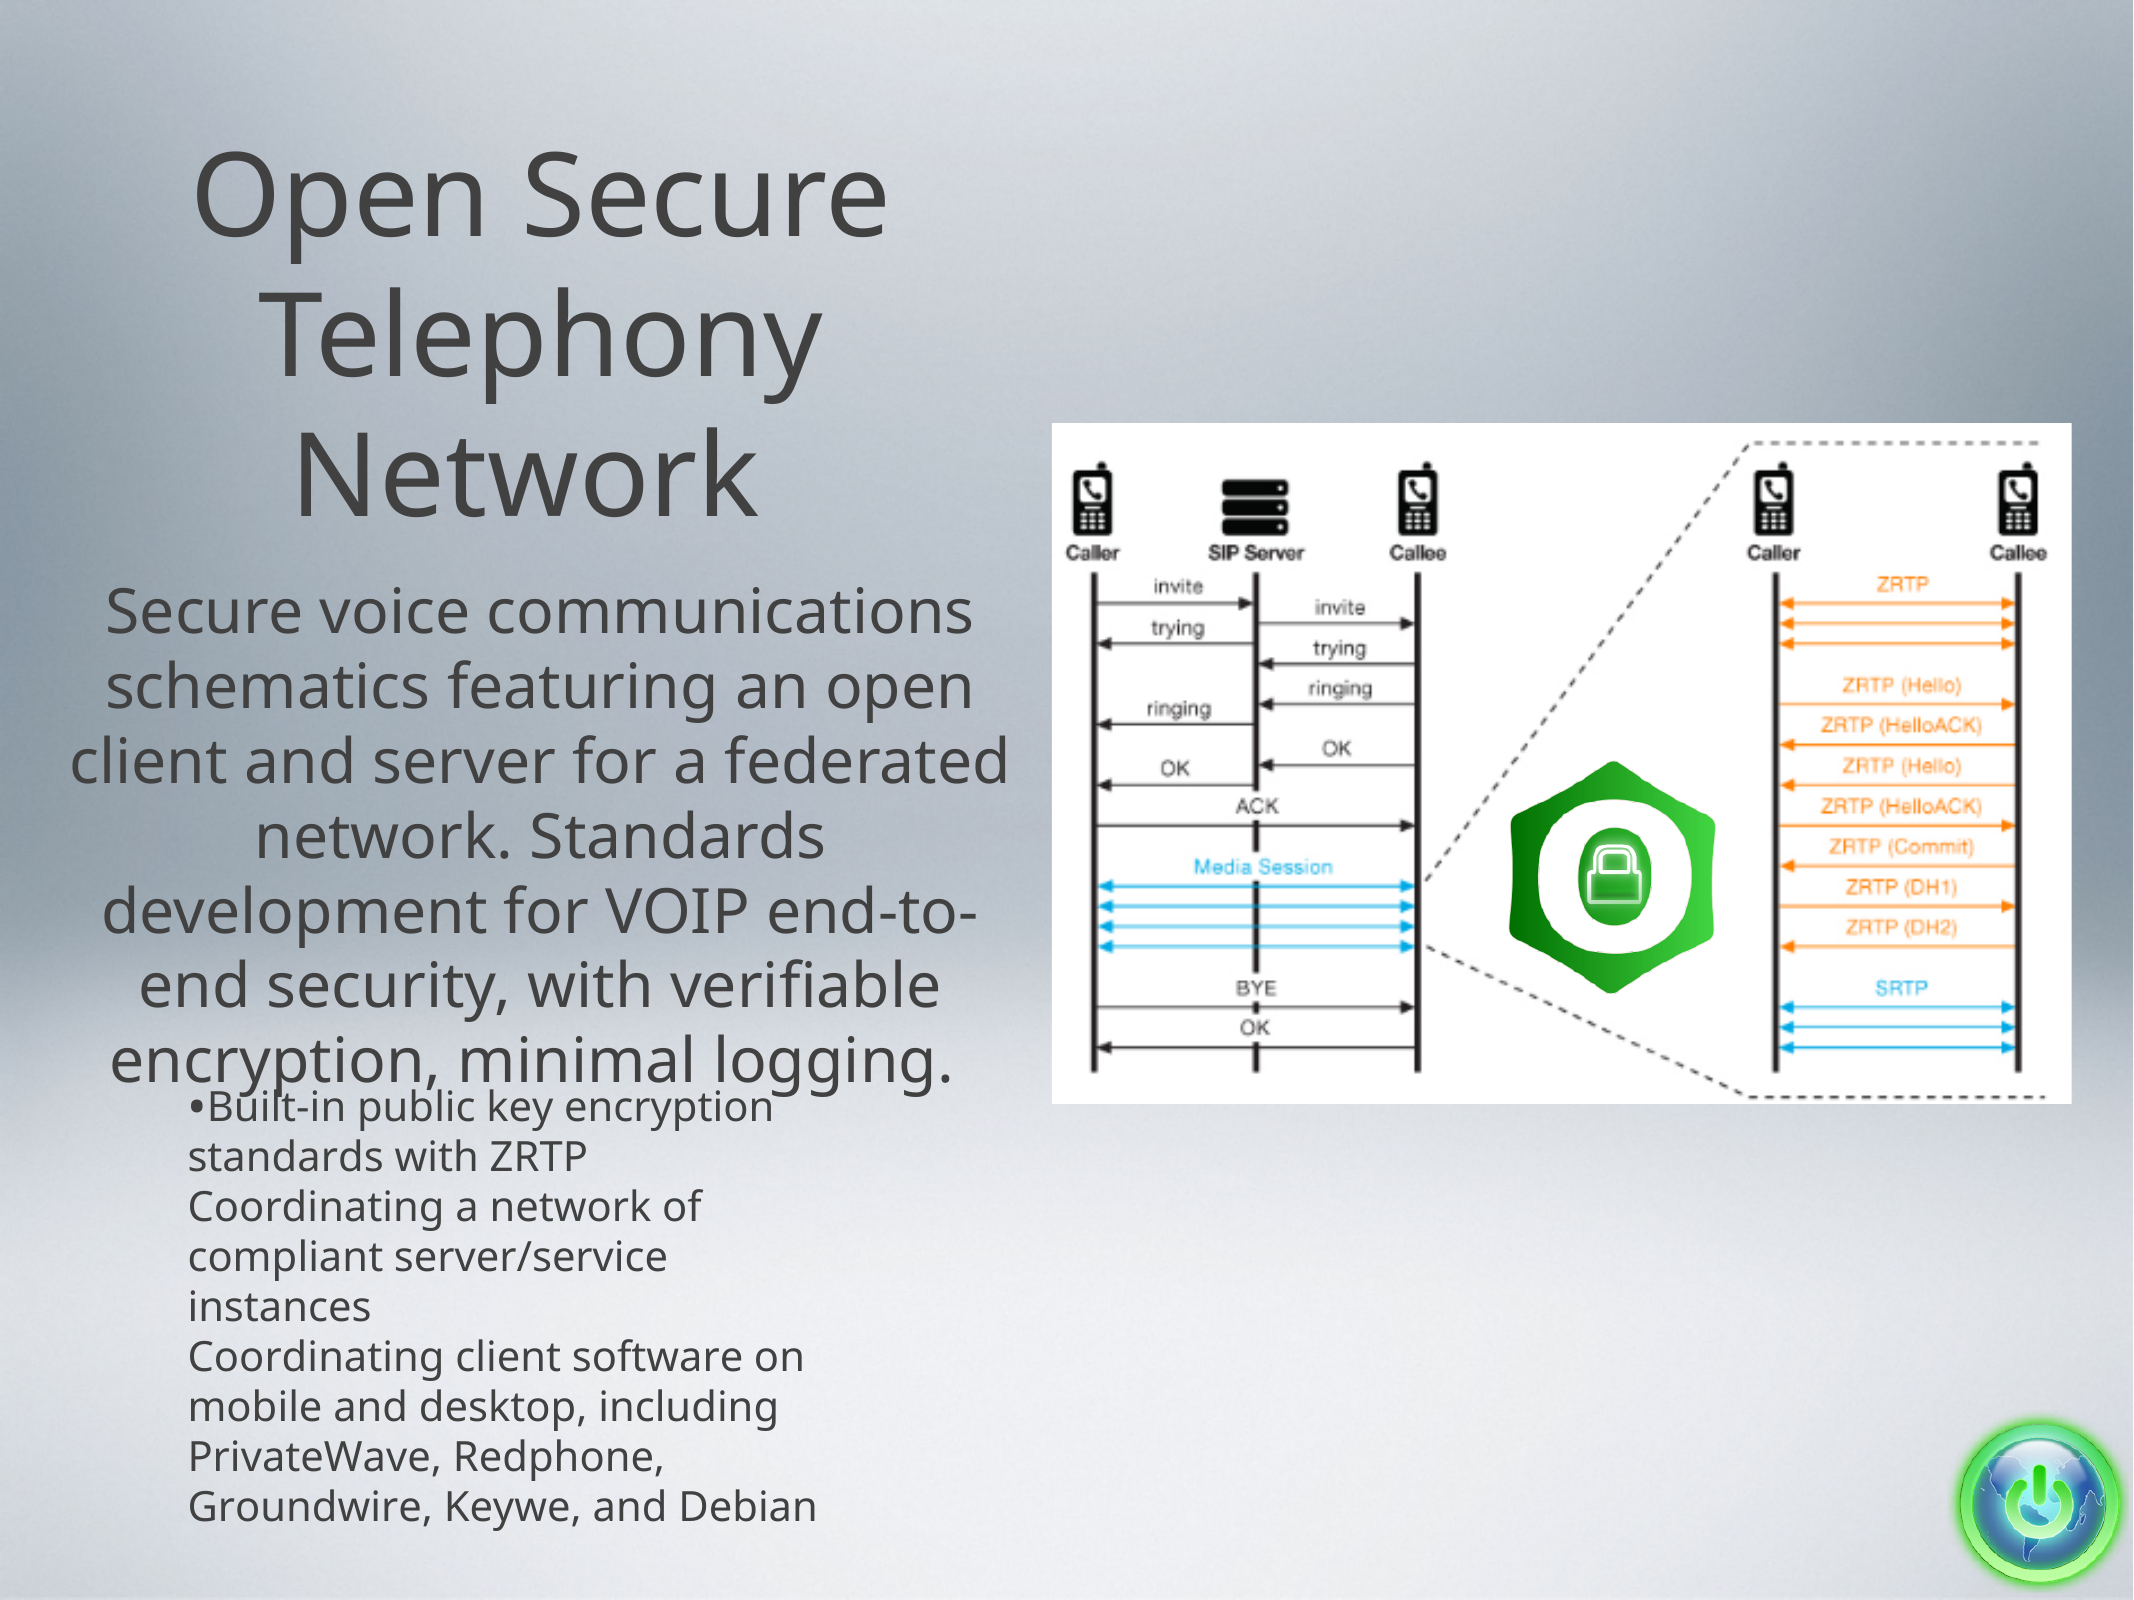

# Open Secure Telephony Network
Secure voice communications schematics featuring an open client and server for a federated network. Standards development for VOIP end-to-end security, with verifiable encryption, minimal logging.
Built-in public key encryption standards with ZRTP
Coordinating a network of compliant server/service instances
Coordinating client software on mobile and desktop, including PrivateWave, Redphone, Groundwire, Keywe, and Debian